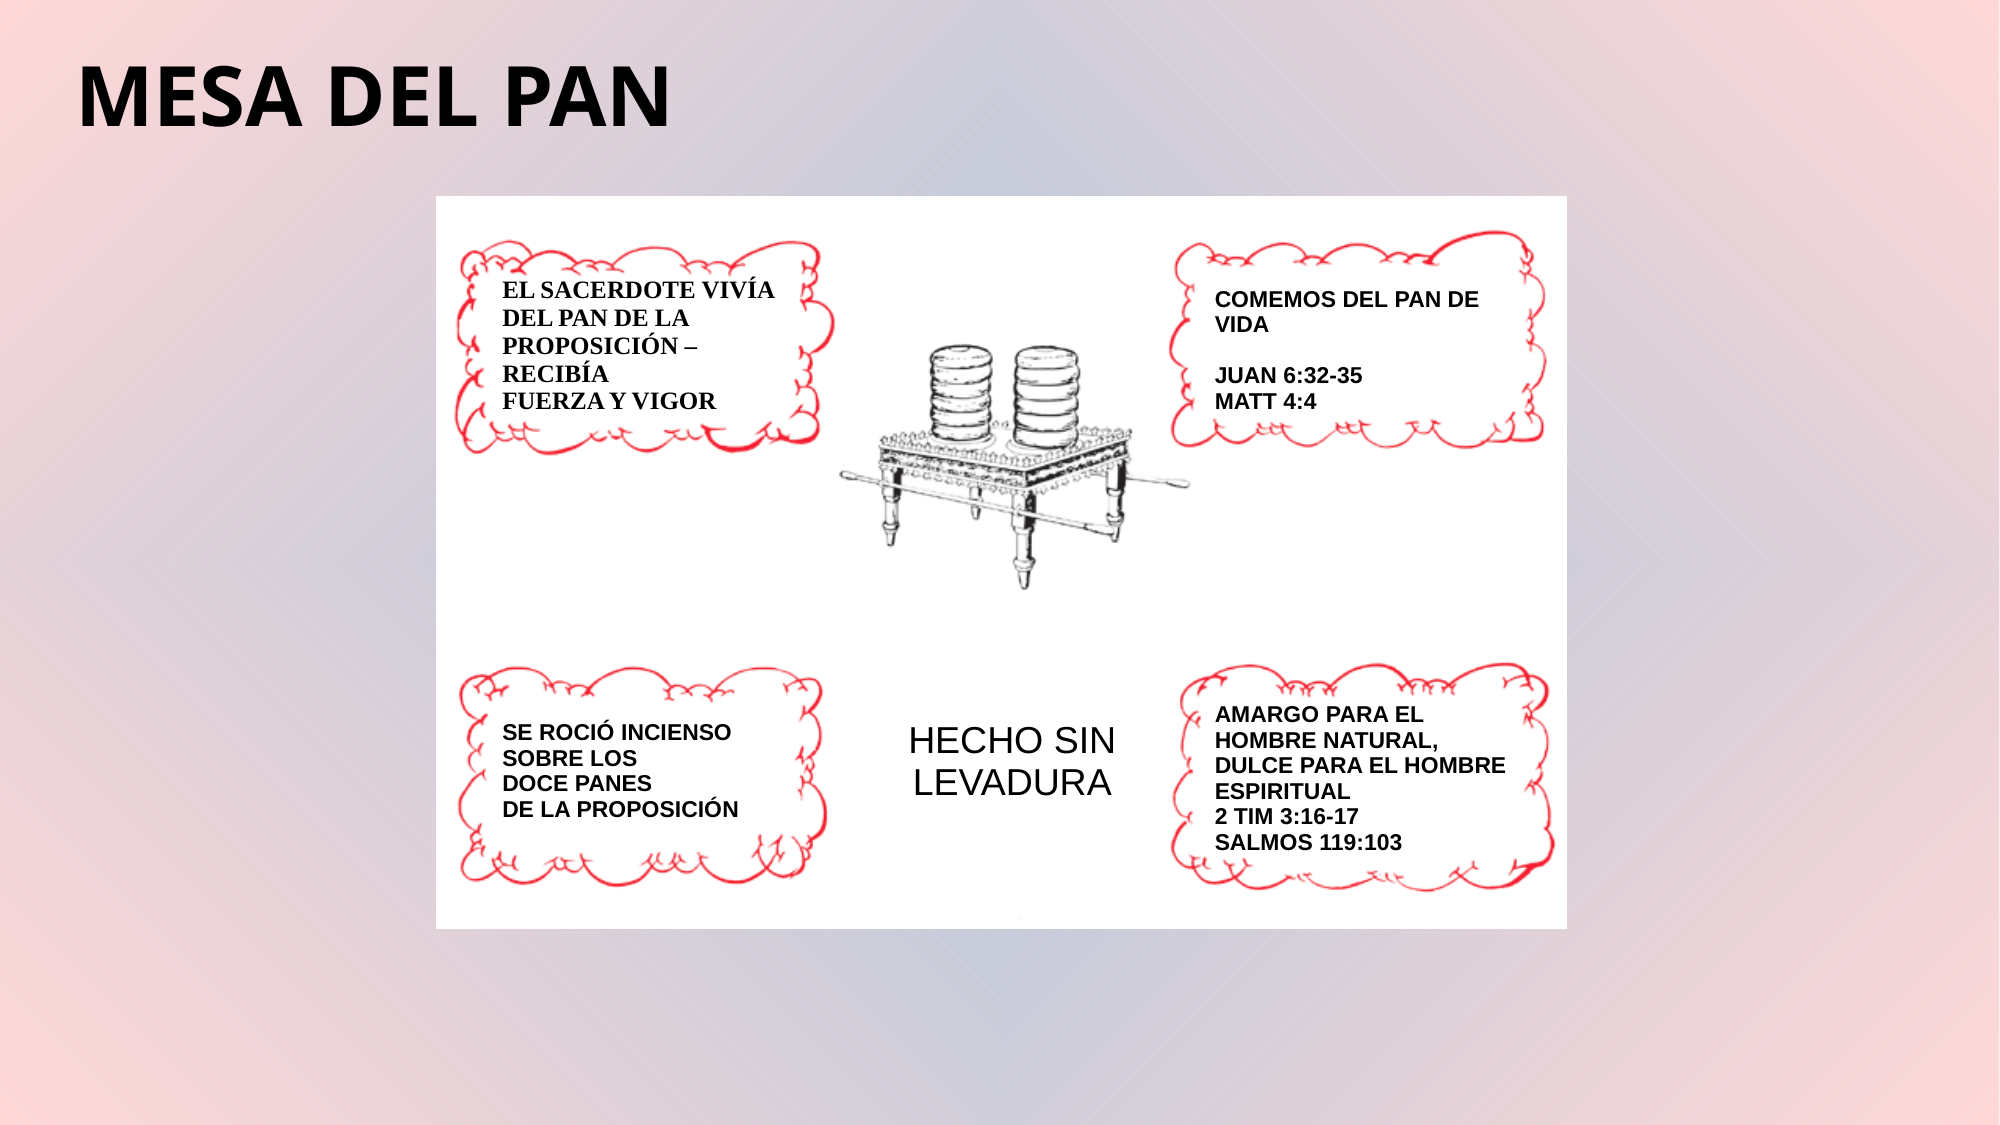

# MESA DEL PAN
EL SACERDOTE VIVÍA DEL PAN DE LA PROPOSICIÓN – RECIBÍA
FUERZA Y VIGOR
COMEMOS DEL PAN DE
VIDA
JUAN 6:32-35
MATT 4:4
AMARGO PARA EL HOMBRE NATURAL, DULCE PARA EL HOMBRE ESPIRITUAL
2 TIM 3:16-17
SALMOS 119:103
SE ROCIÓ INCIENSO
SOBRE LOS
DOCE PANES
DE LA PROPOSICIÓN
HECHO SIN LEVADURA